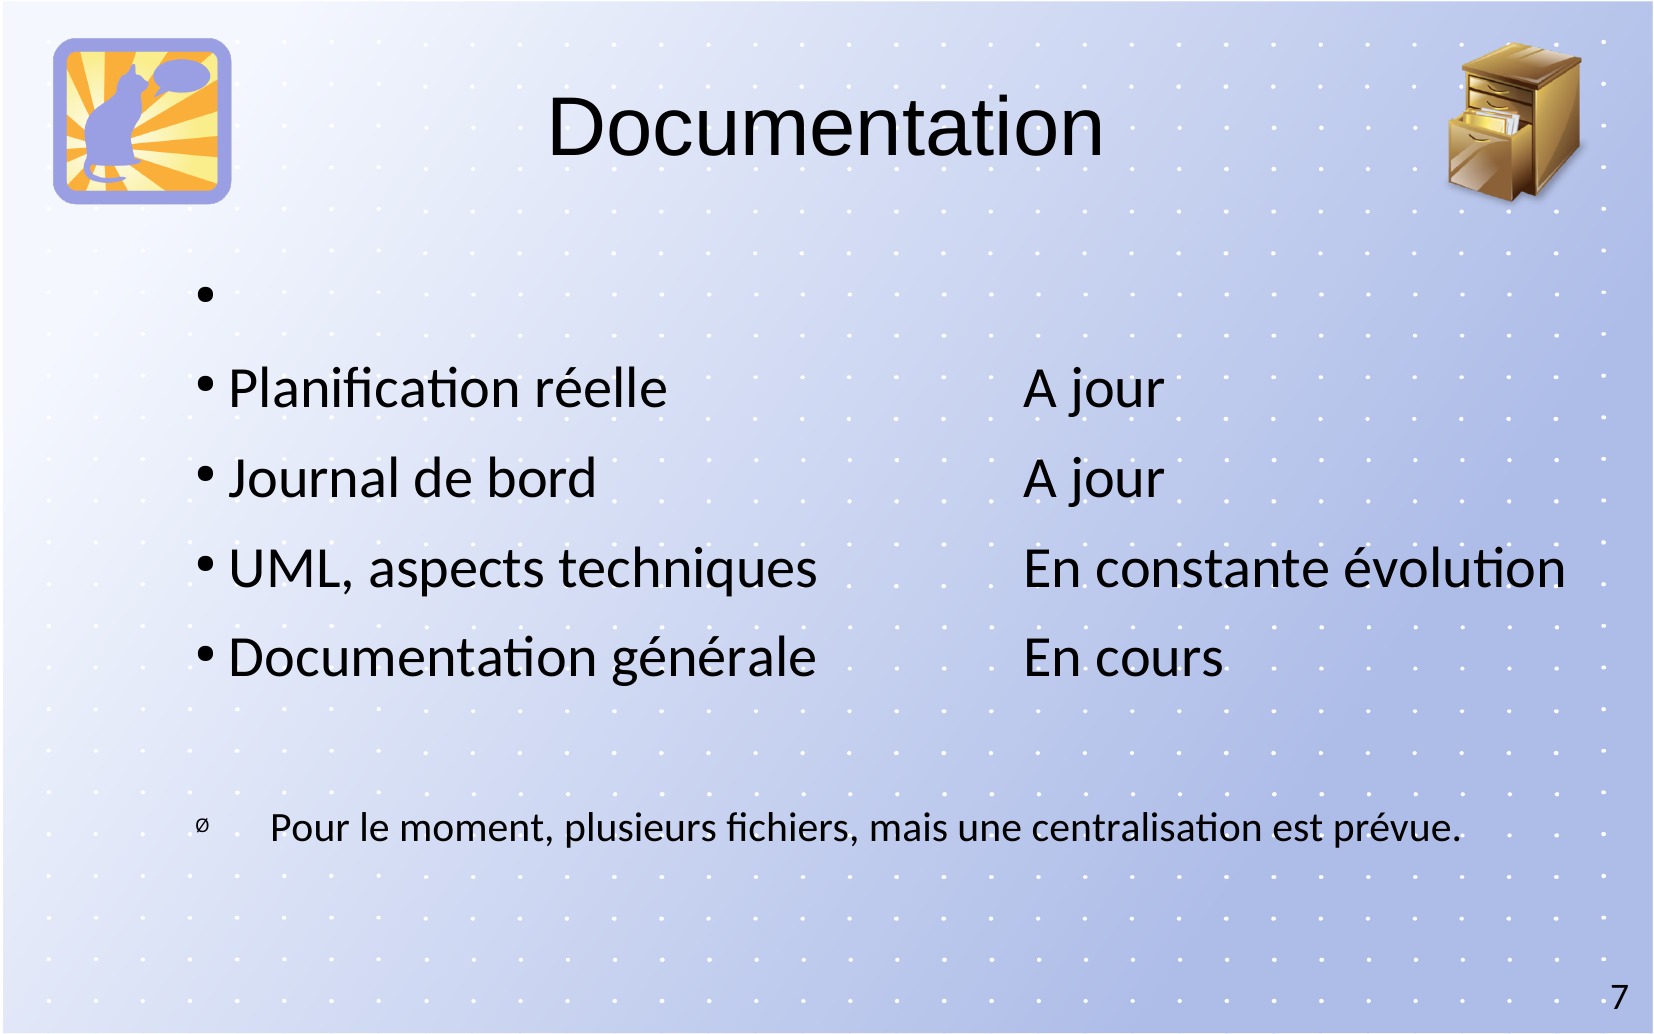

Documentation
 Planification réelle					A jour
 Journal de bord						A jour
 UML, aspects techniques			En constante évolution
 Documentation générale			En cours
Pour le moment, plusieurs fichiers, mais une centralisation est prévue.
7